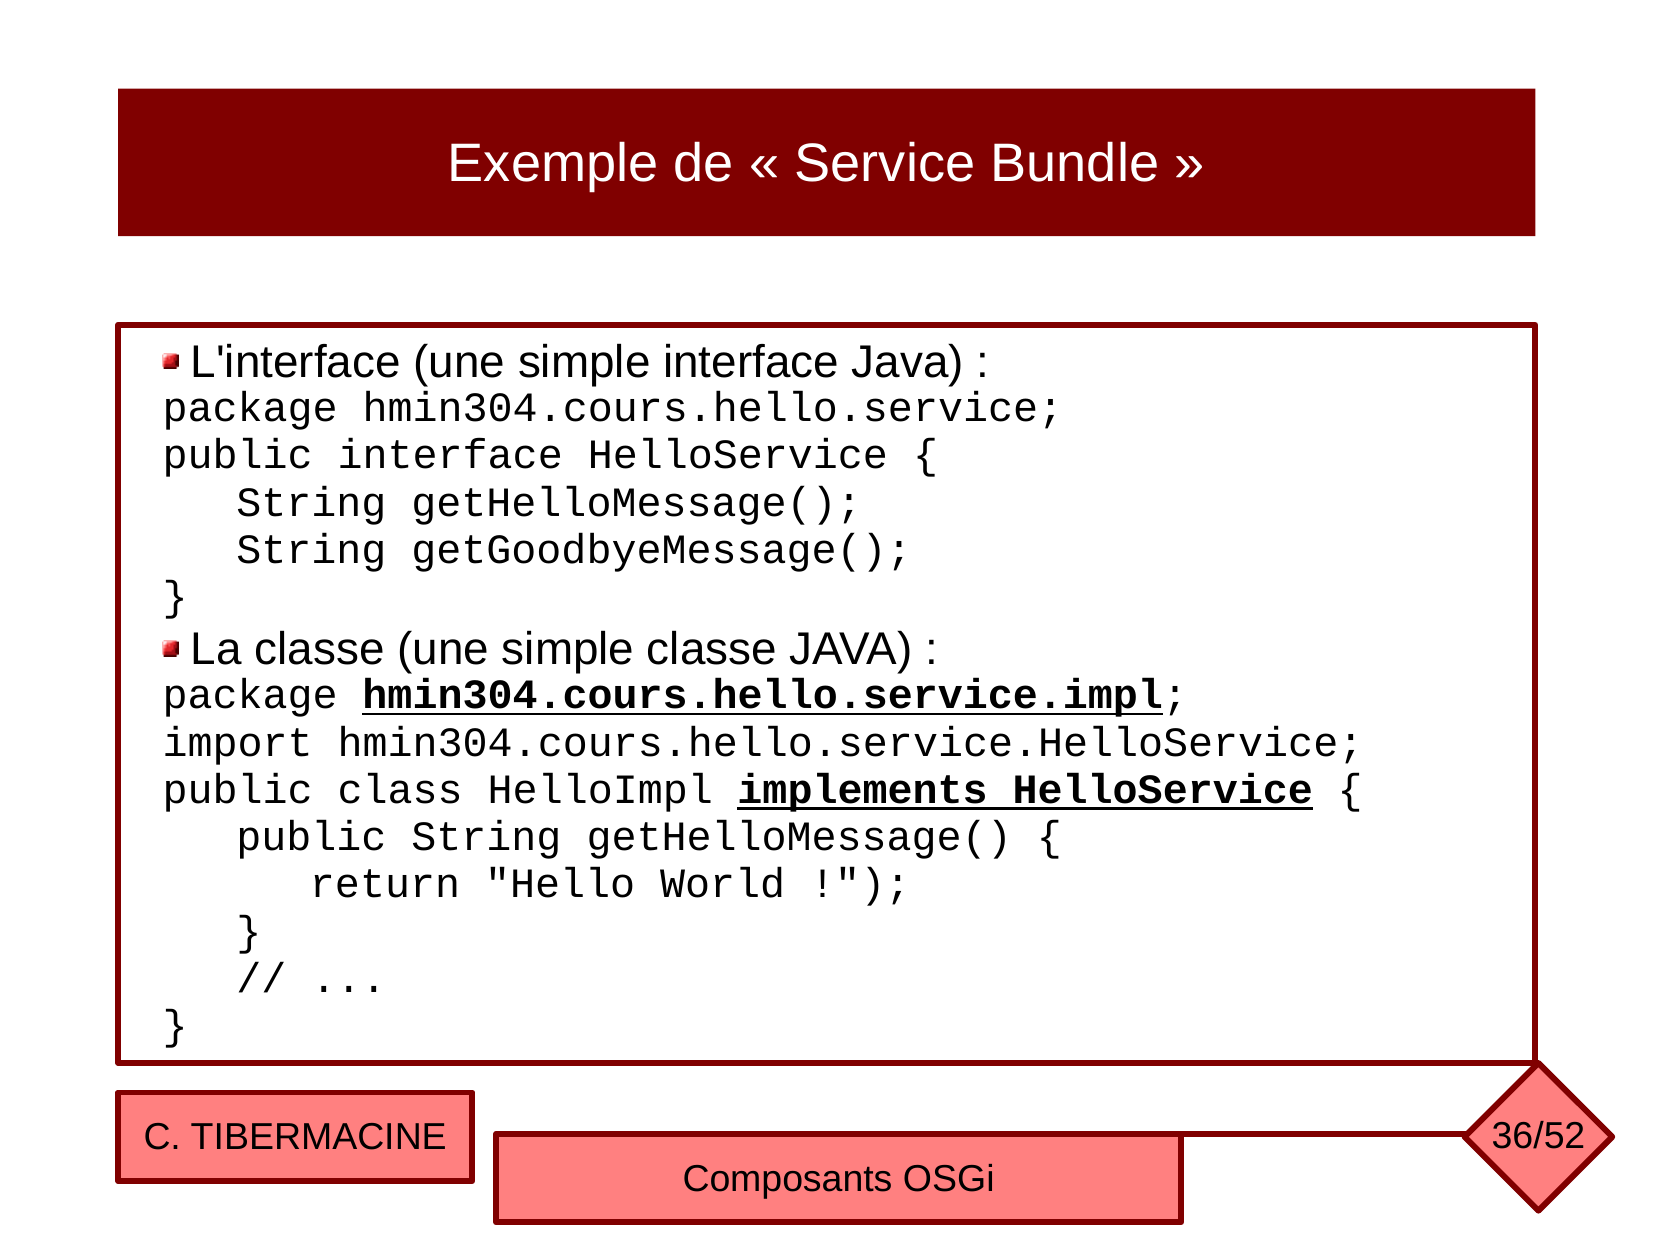

Exemple de « Service Bundle »
 L'interface (une simple interface Java) :
package hmin304.cours.hello.service;
public interface HelloService {
	String getHelloMessage();
	String getGoodbyeMessage();
}
 La classe (une simple classe JAVA) :
package hmin304.cours.hello.service.impl;
import hmin304.cours.hello.service.HelloService;
public class HelloImpl implements HelloService {
	public String getHelloMessage() {
		return "Hello World !");
	}
	// ...
}
C. TIBERMACINE
Composants OSGi